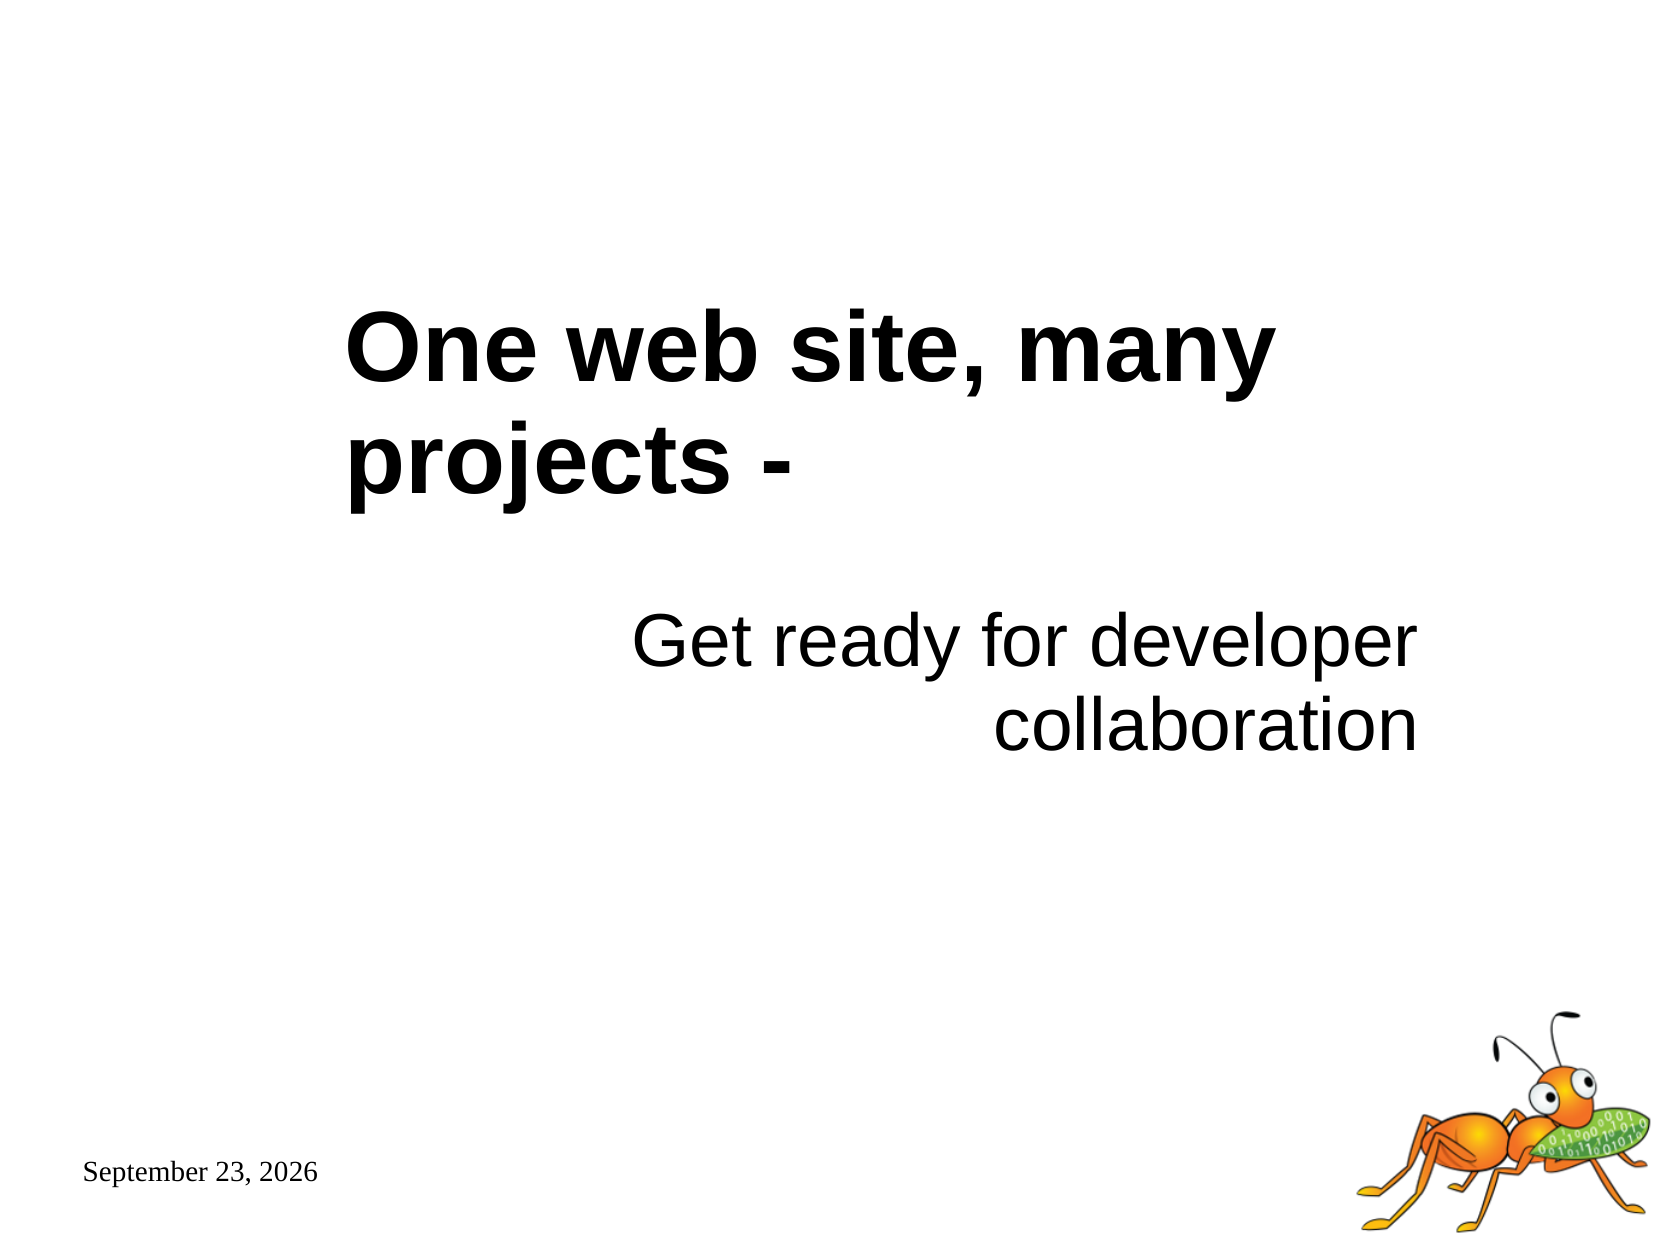

One web site, many projects -
Get ready for developer collaboration